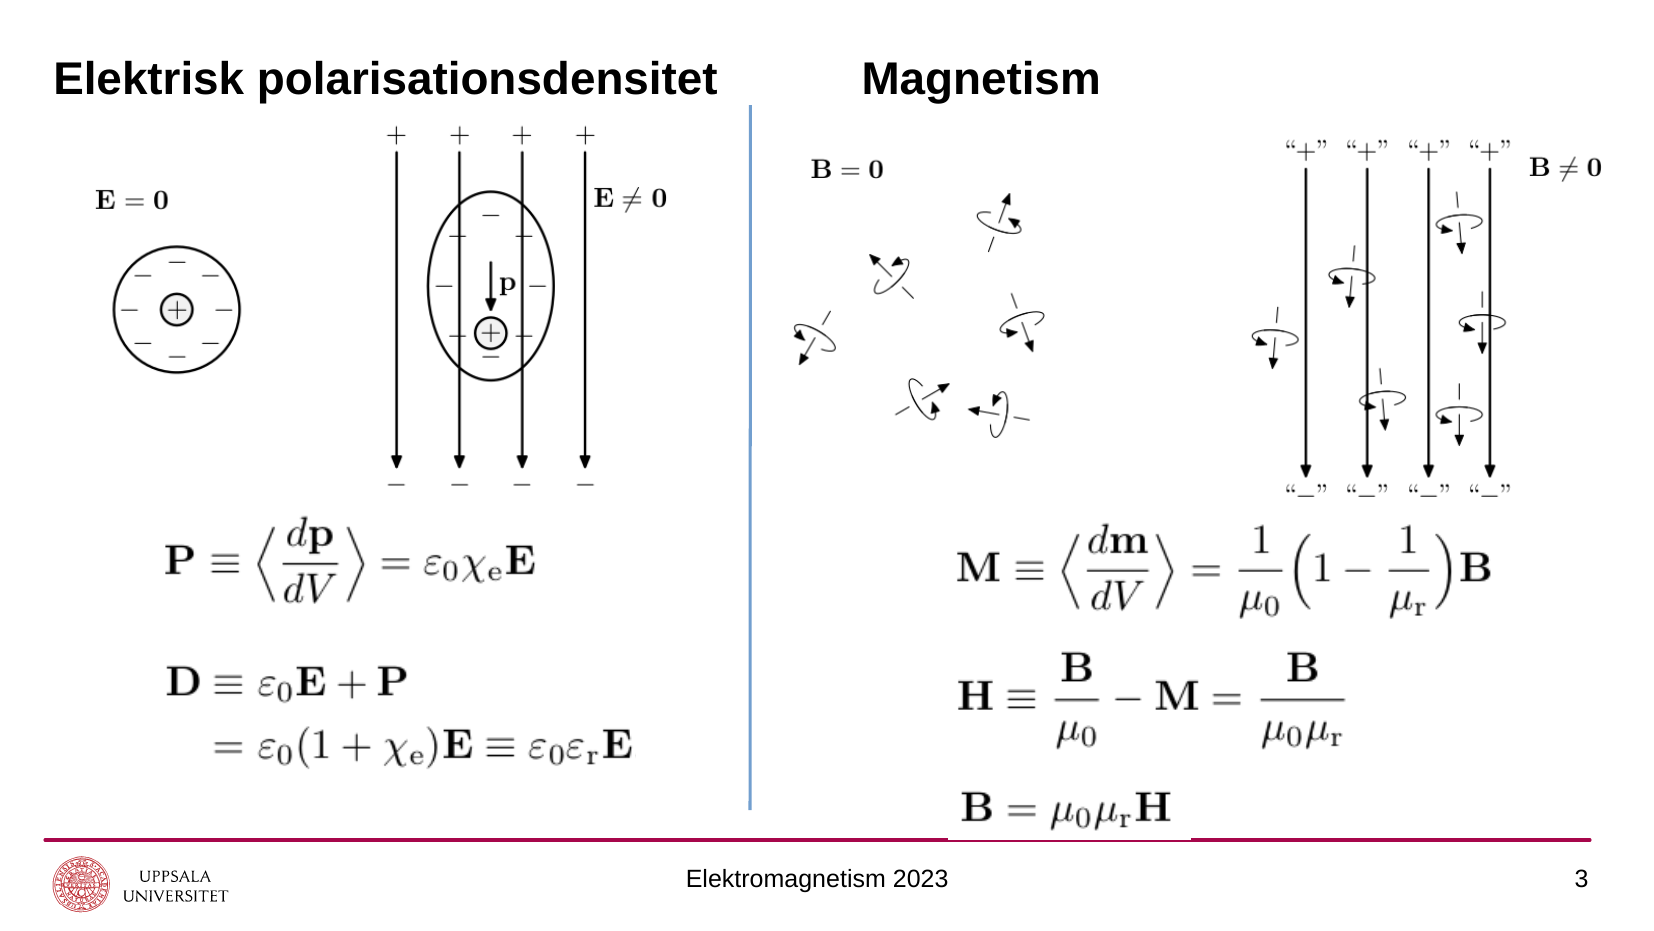

# Elektrisk polarisationsdensitet
Magnetism
3
Elektromagnetism 2023